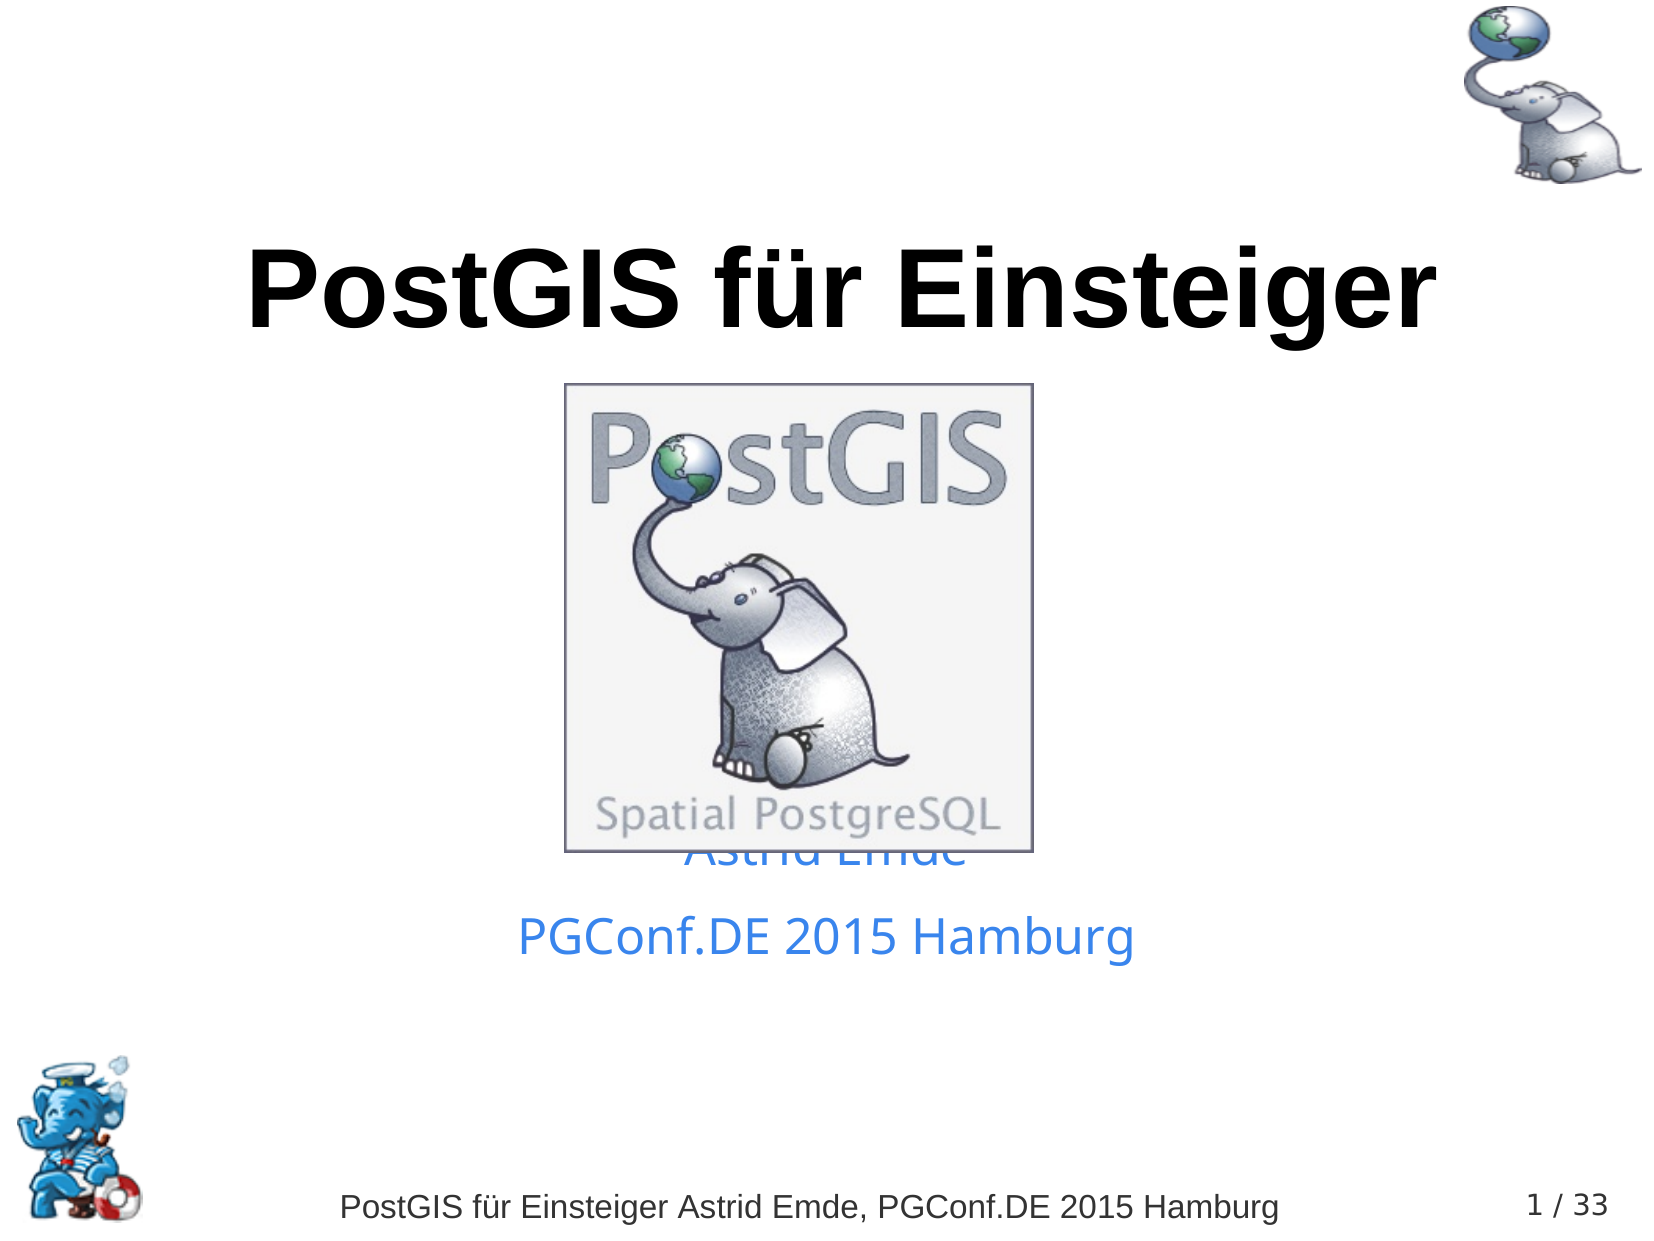

PostGIS für Einsteiger
Astrid Emde
PGConf.DE 2015 Hamburg